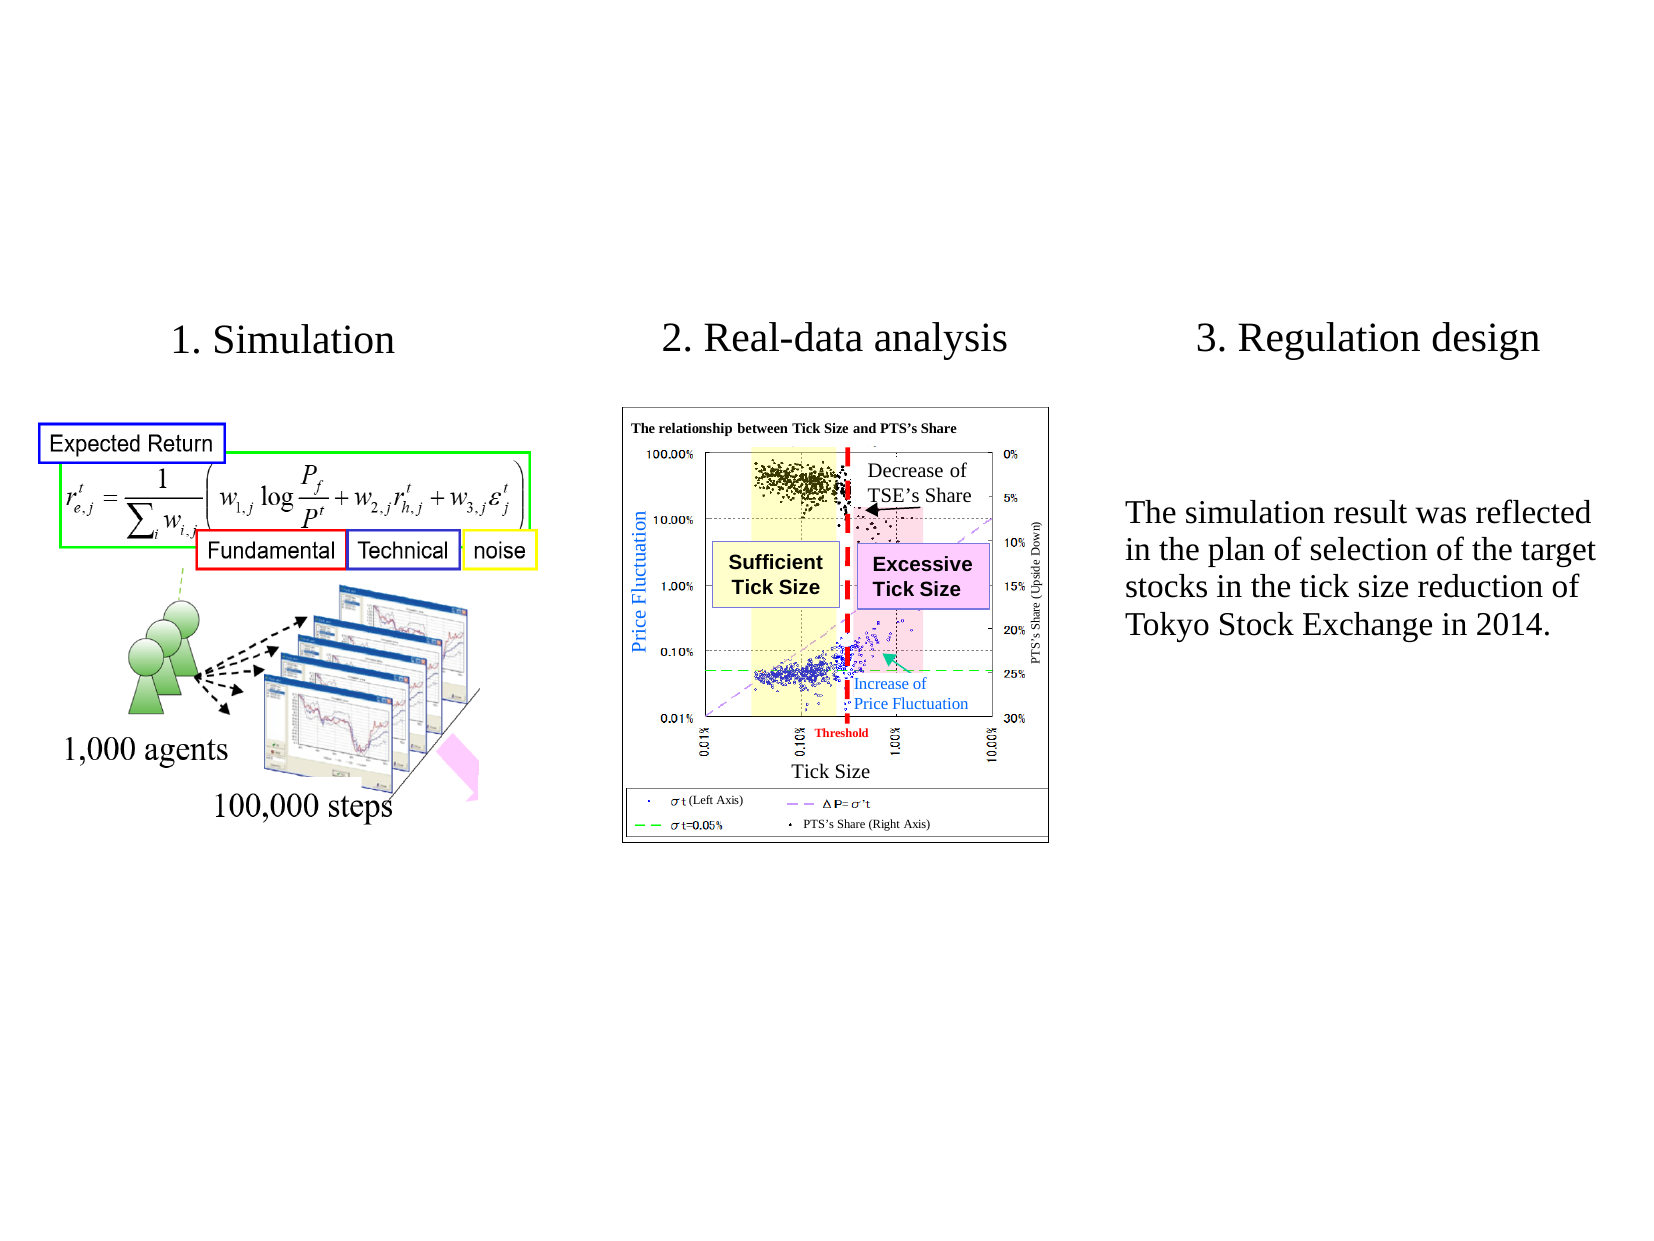

2. Real-data analysis
3. Regulation design
1. Simulation
The simulation result was reflected in the plan of selection of the target stocks in the tick size reduction of Tokyo Stock Exchange in 2014.